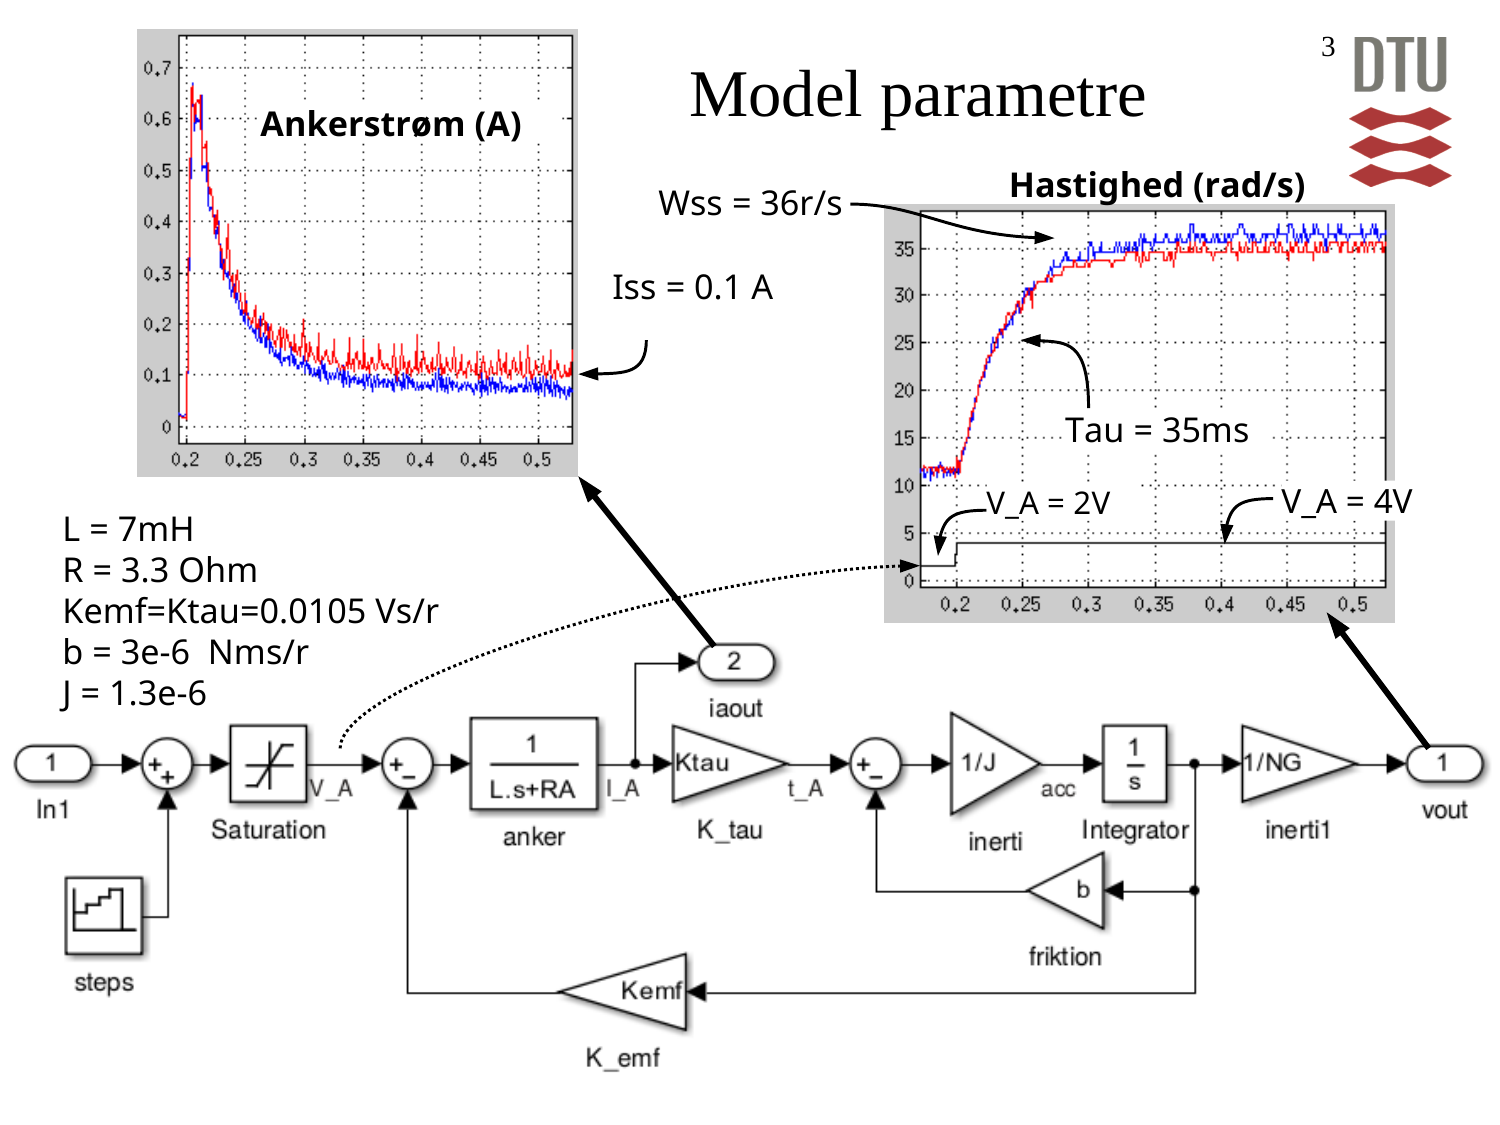

# Model parametre
3
Ankerstrøm (A)
Hastighed (rad/s)
Wss = 36r/s
Iss = 0.1 A
Tau = 35ms
V_A = 4V
V_A = 2V
L = 7mH
R = 3.3 Ohm
Kemf=Ktau=0.0105 Vs/r
b = 3e-6 Nms/r
J = 1.3e-6